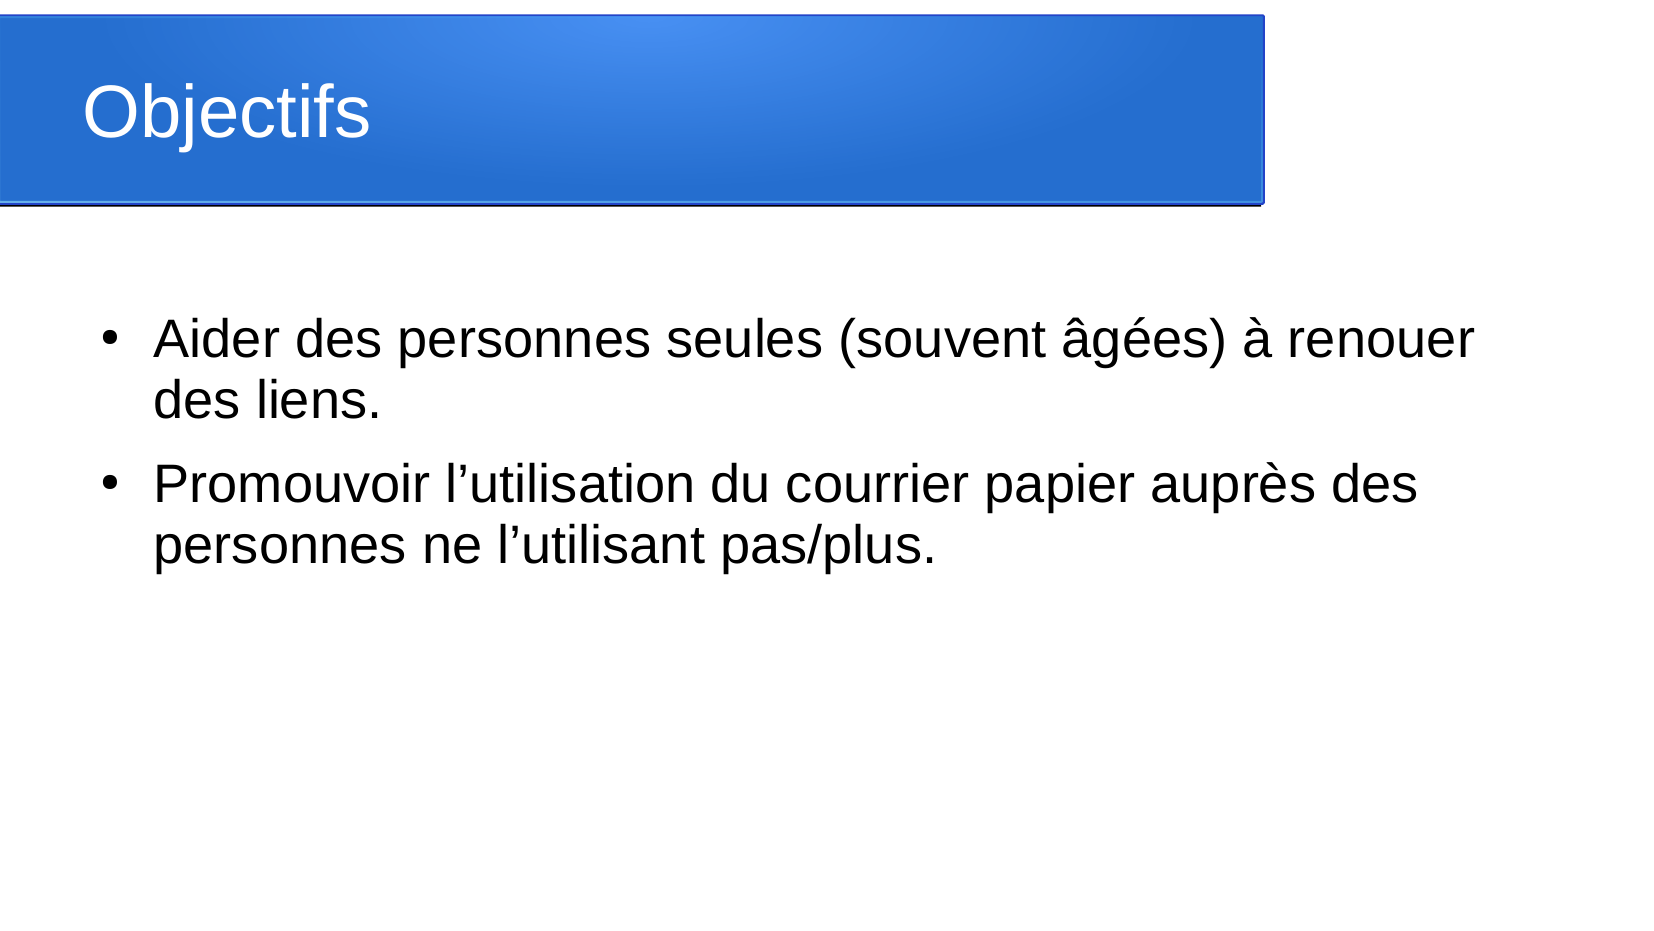

# Objectifs
Aider des personnes seules (souvent âgées) à renouer des liens.
Promouvoir l’utilisation du courrier papier auprès des personnes ne l’utilisant pas/plus.